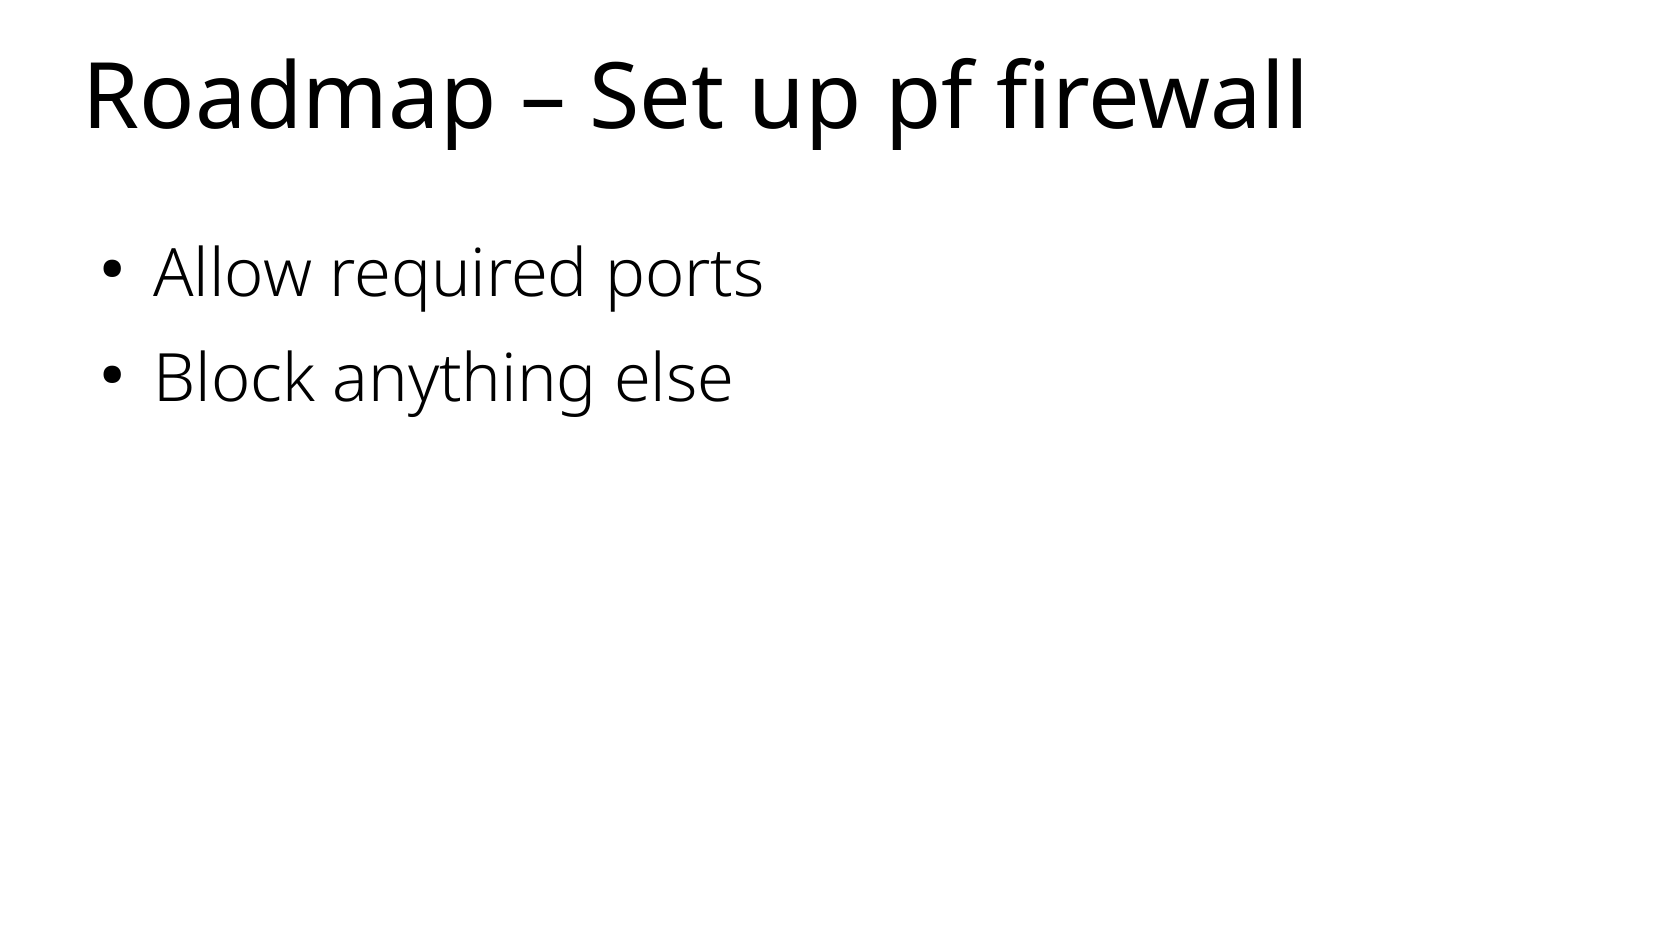

# Roadmap – Set up pf firewall
Allow required ports
Block anything else